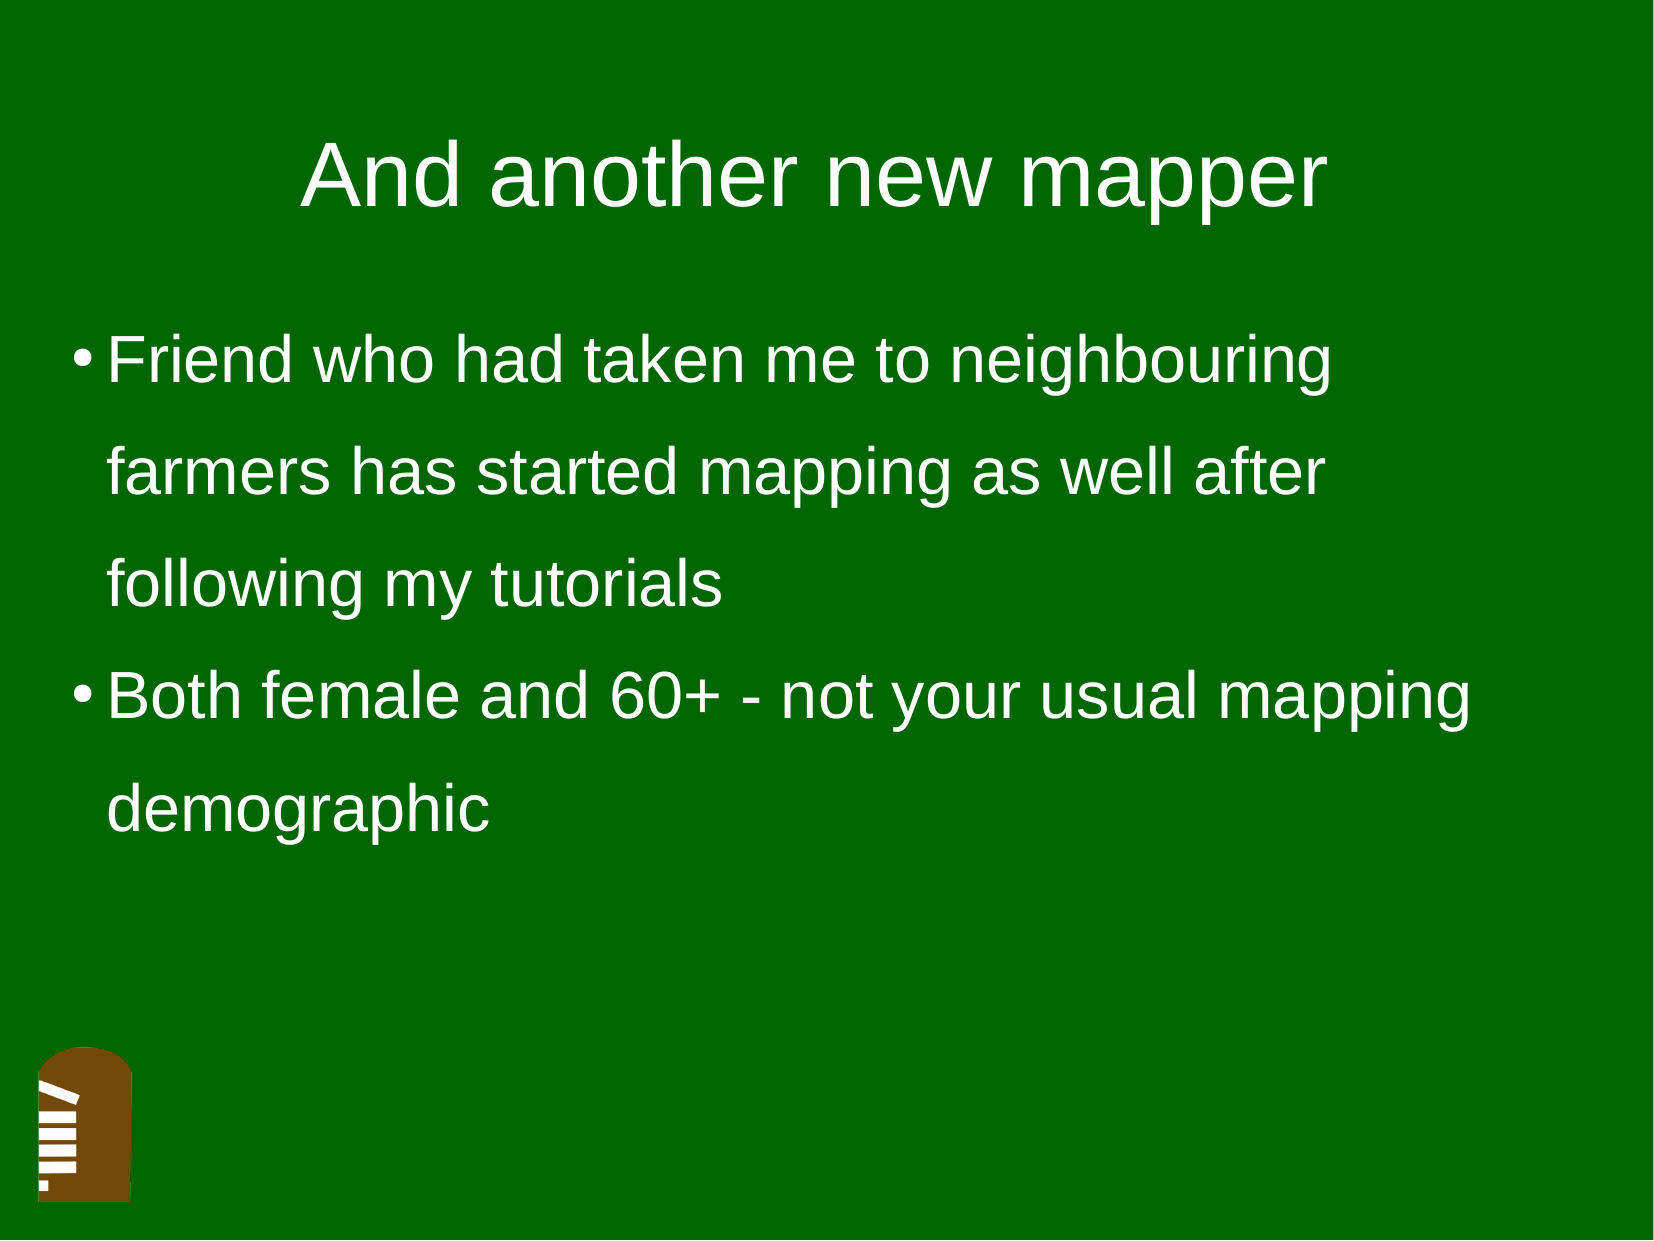

# And another new mapper
Friend who had taken me to neighbouring farmers has started mapping as well after following my tutorials
Both female and 60+ - not your usual mapping demographic